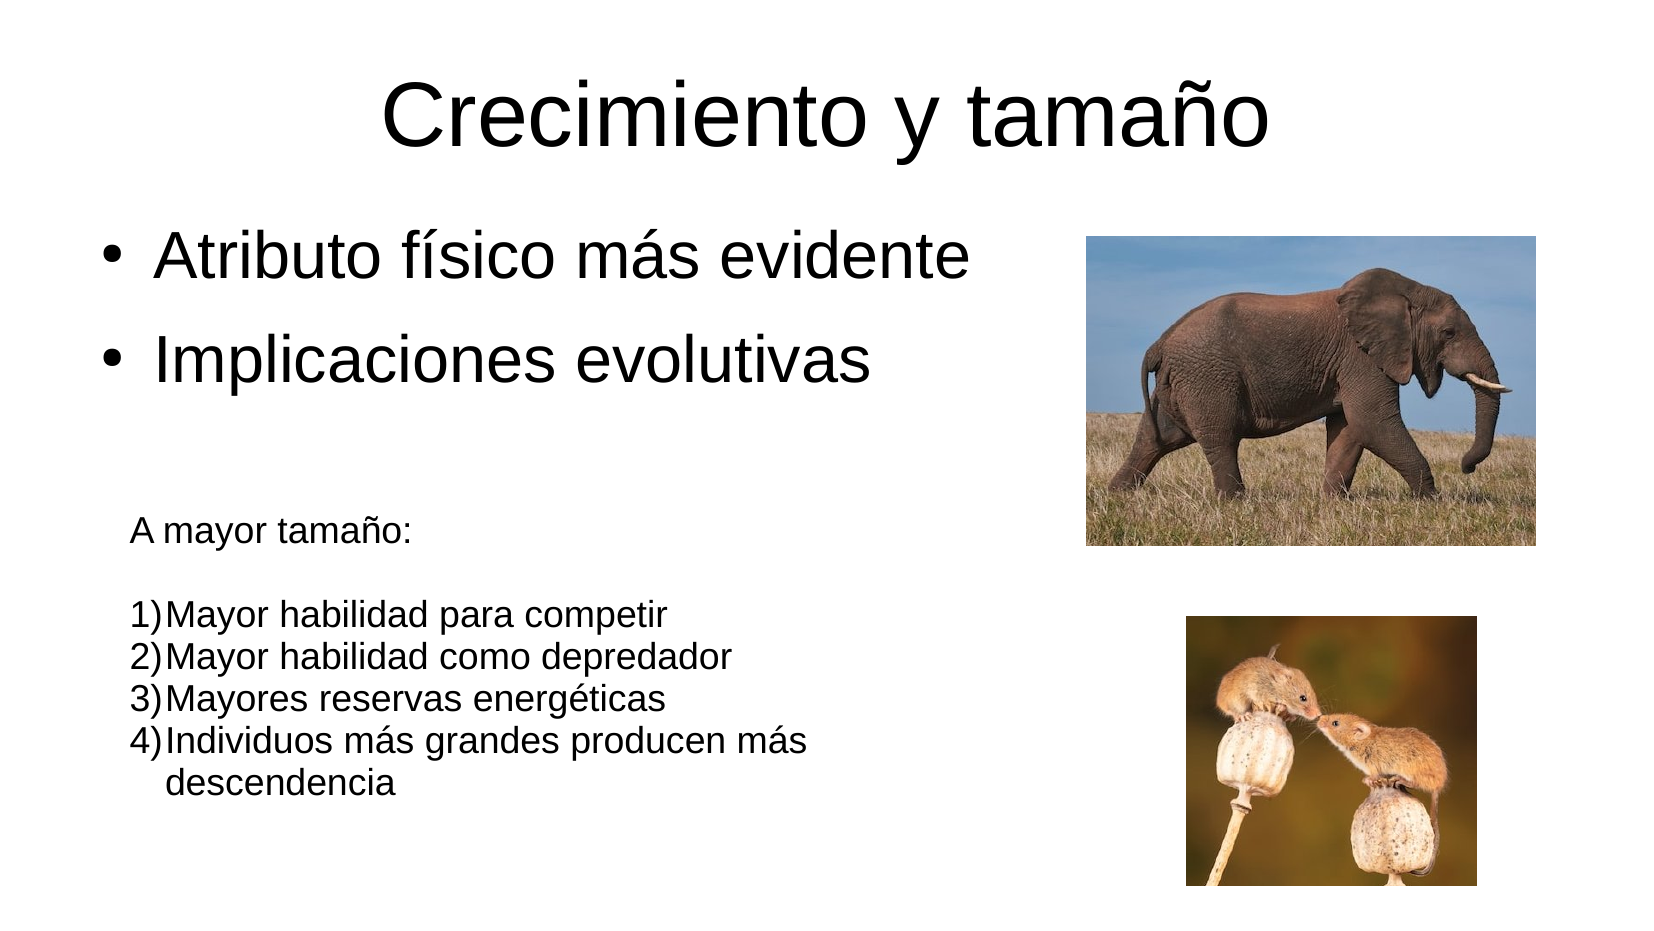

# Crecimiento y tamaño
Atributo físico más evidente
Implicaciones evolutivas
A mayor tamaño:
Mayor habilidad para competir
Mayor habilidad como depredador
Mayores reservas energéticas
Individuos más grandes producen más descendencia